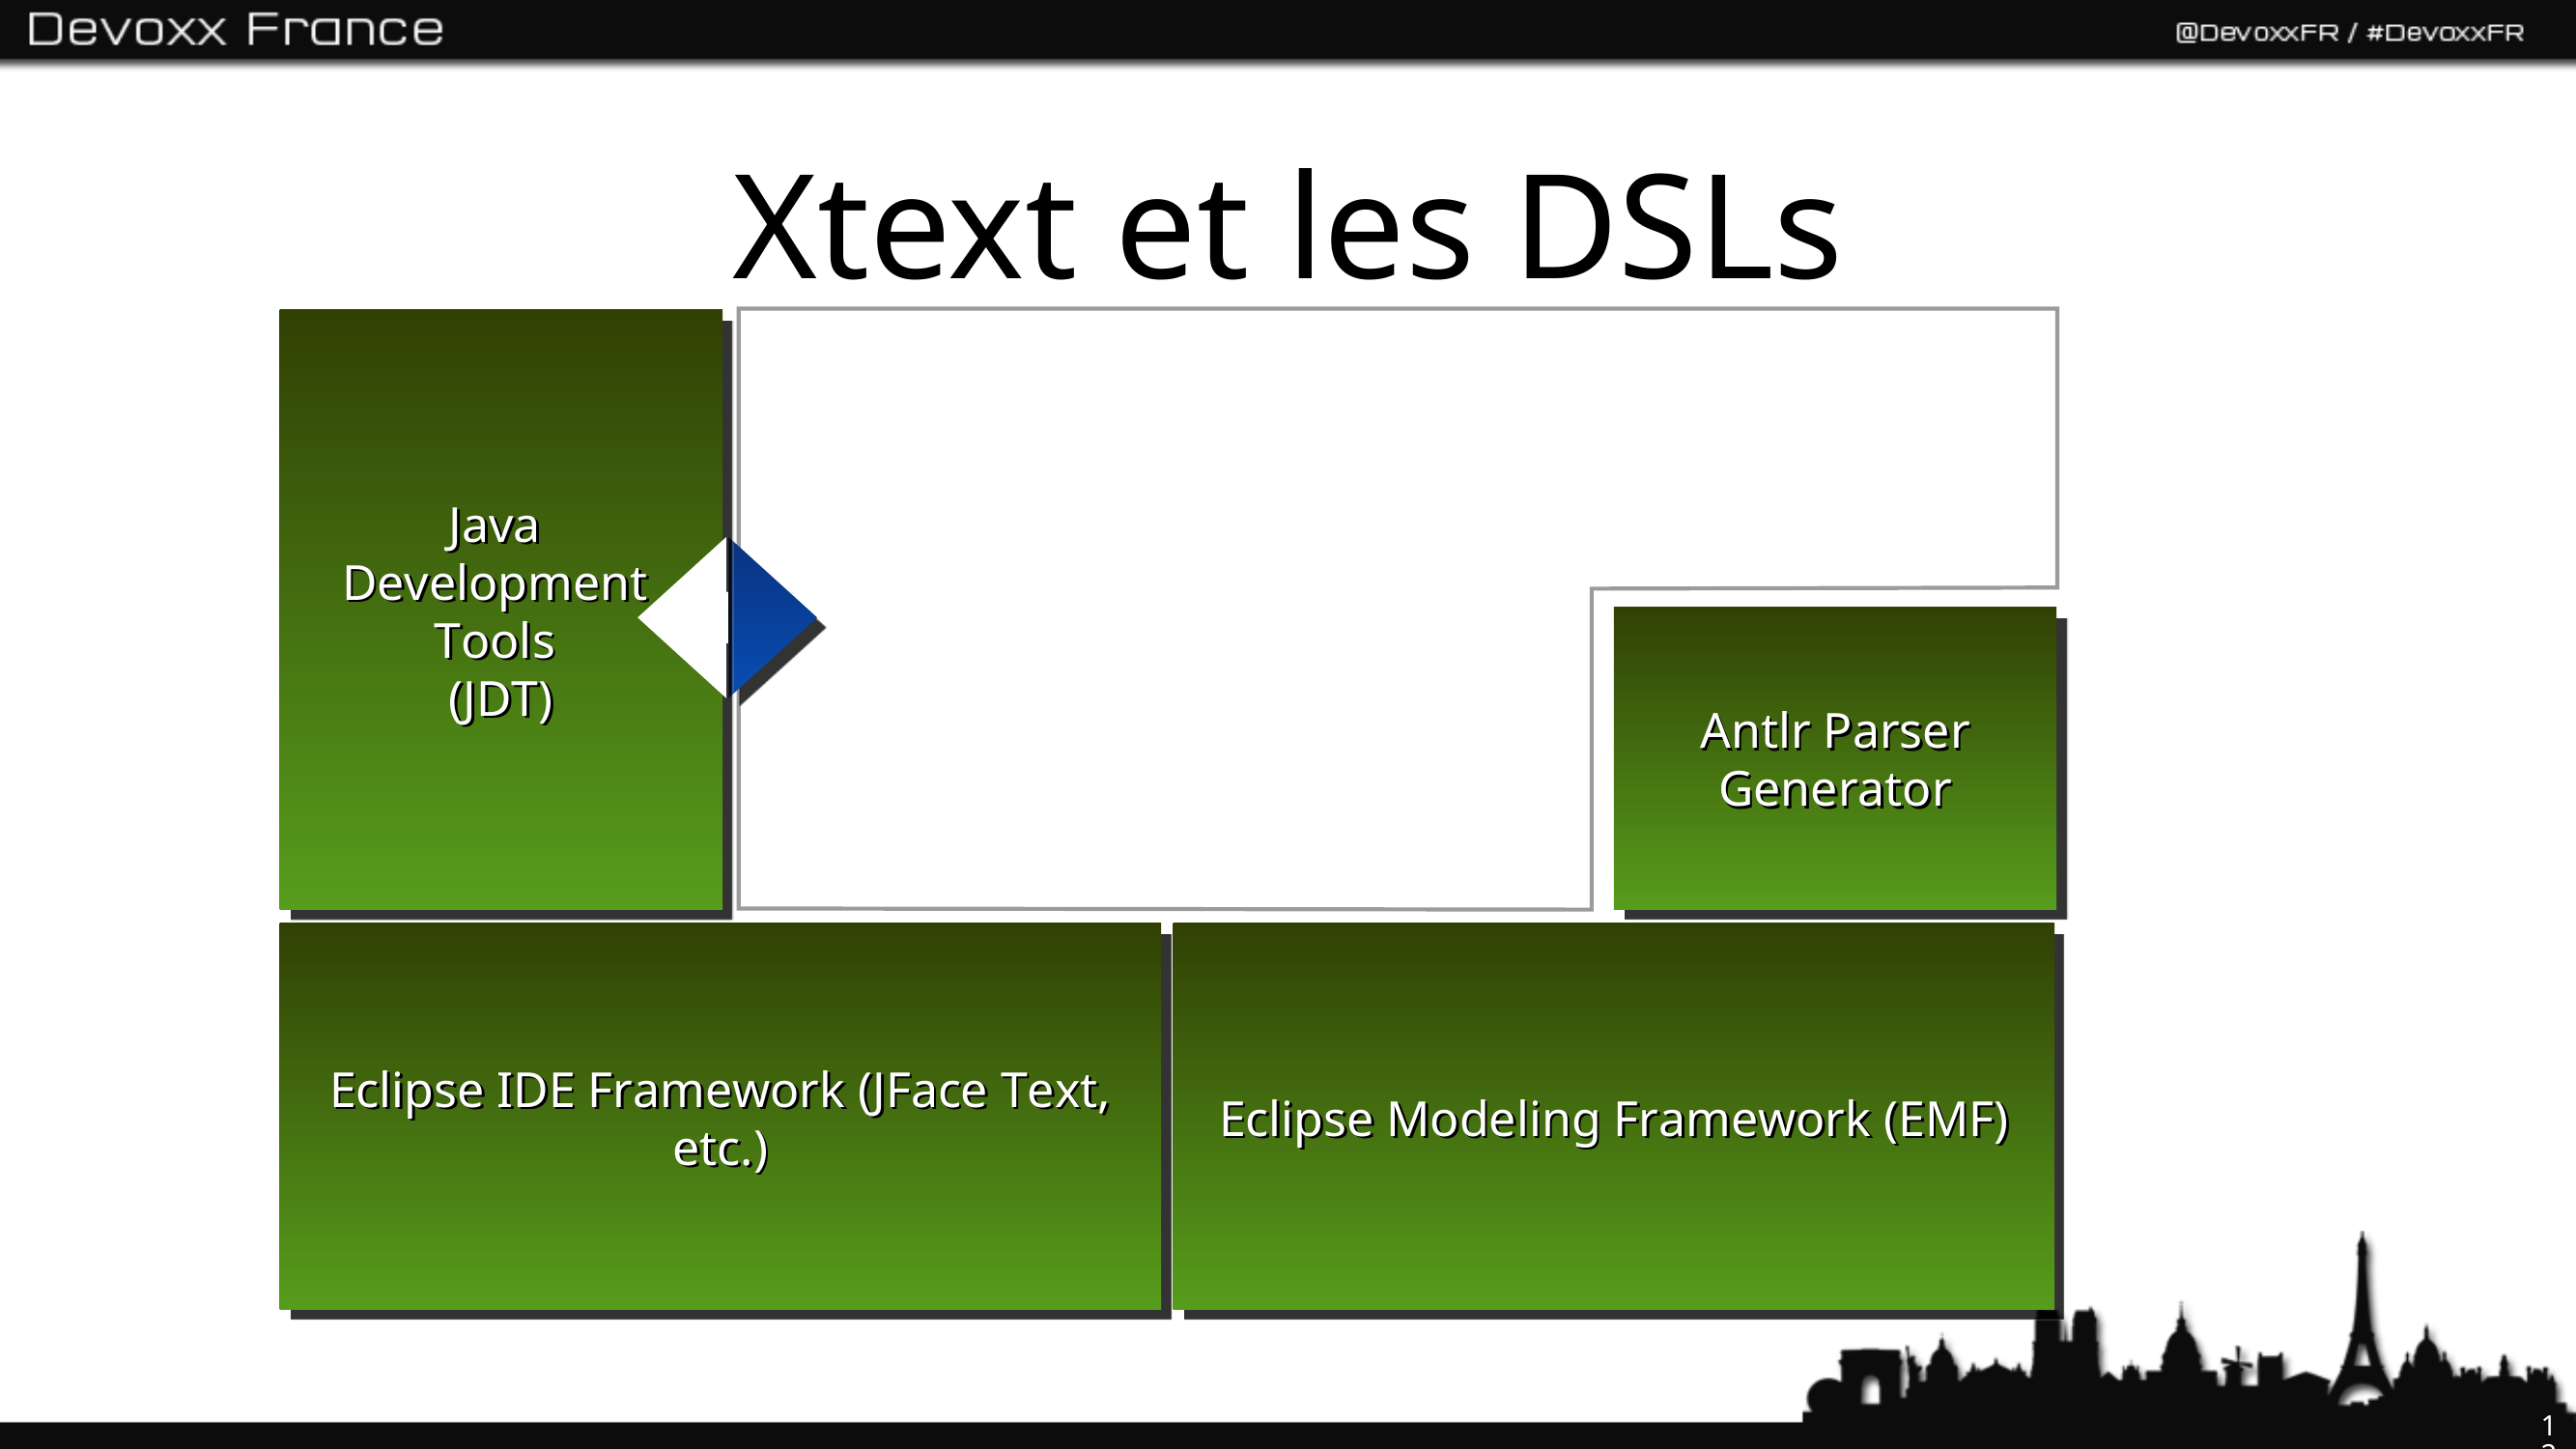

# Xtext et les DSLs
Java
Development
Tools
(JDT)
Antlr Parser Generator
Eclipse IDE Framework (JFace Text, etc.)
Eclipse Modeling Framework (EMF)
12